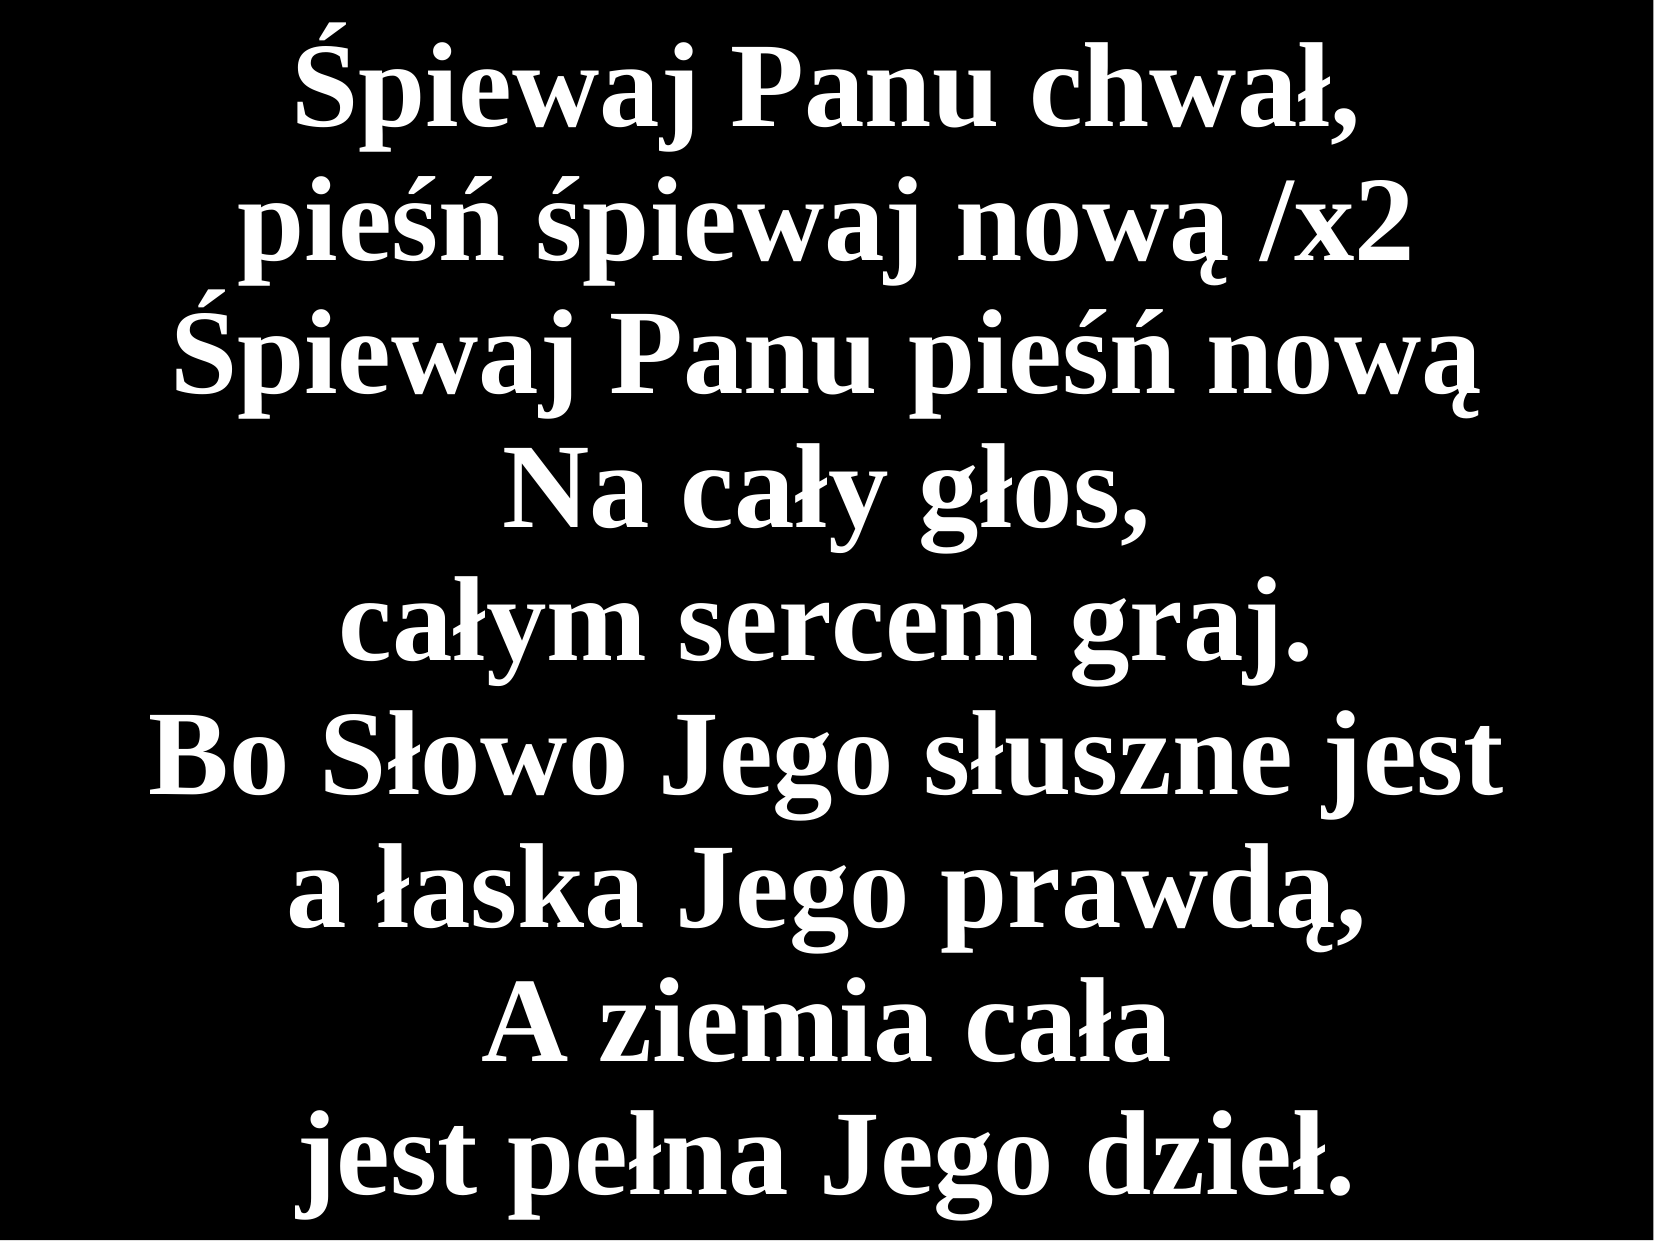

# Śpiewaj Panu chwał, pieśń śpiewaj nową /x2 Śpiewaj Panu pieśń nową Na cały głos, całym sercem graj. Bo Słowo Jego słuszne jest a łaska Jego prawdą, A ziemia cała jest pełna Jego dzieł.